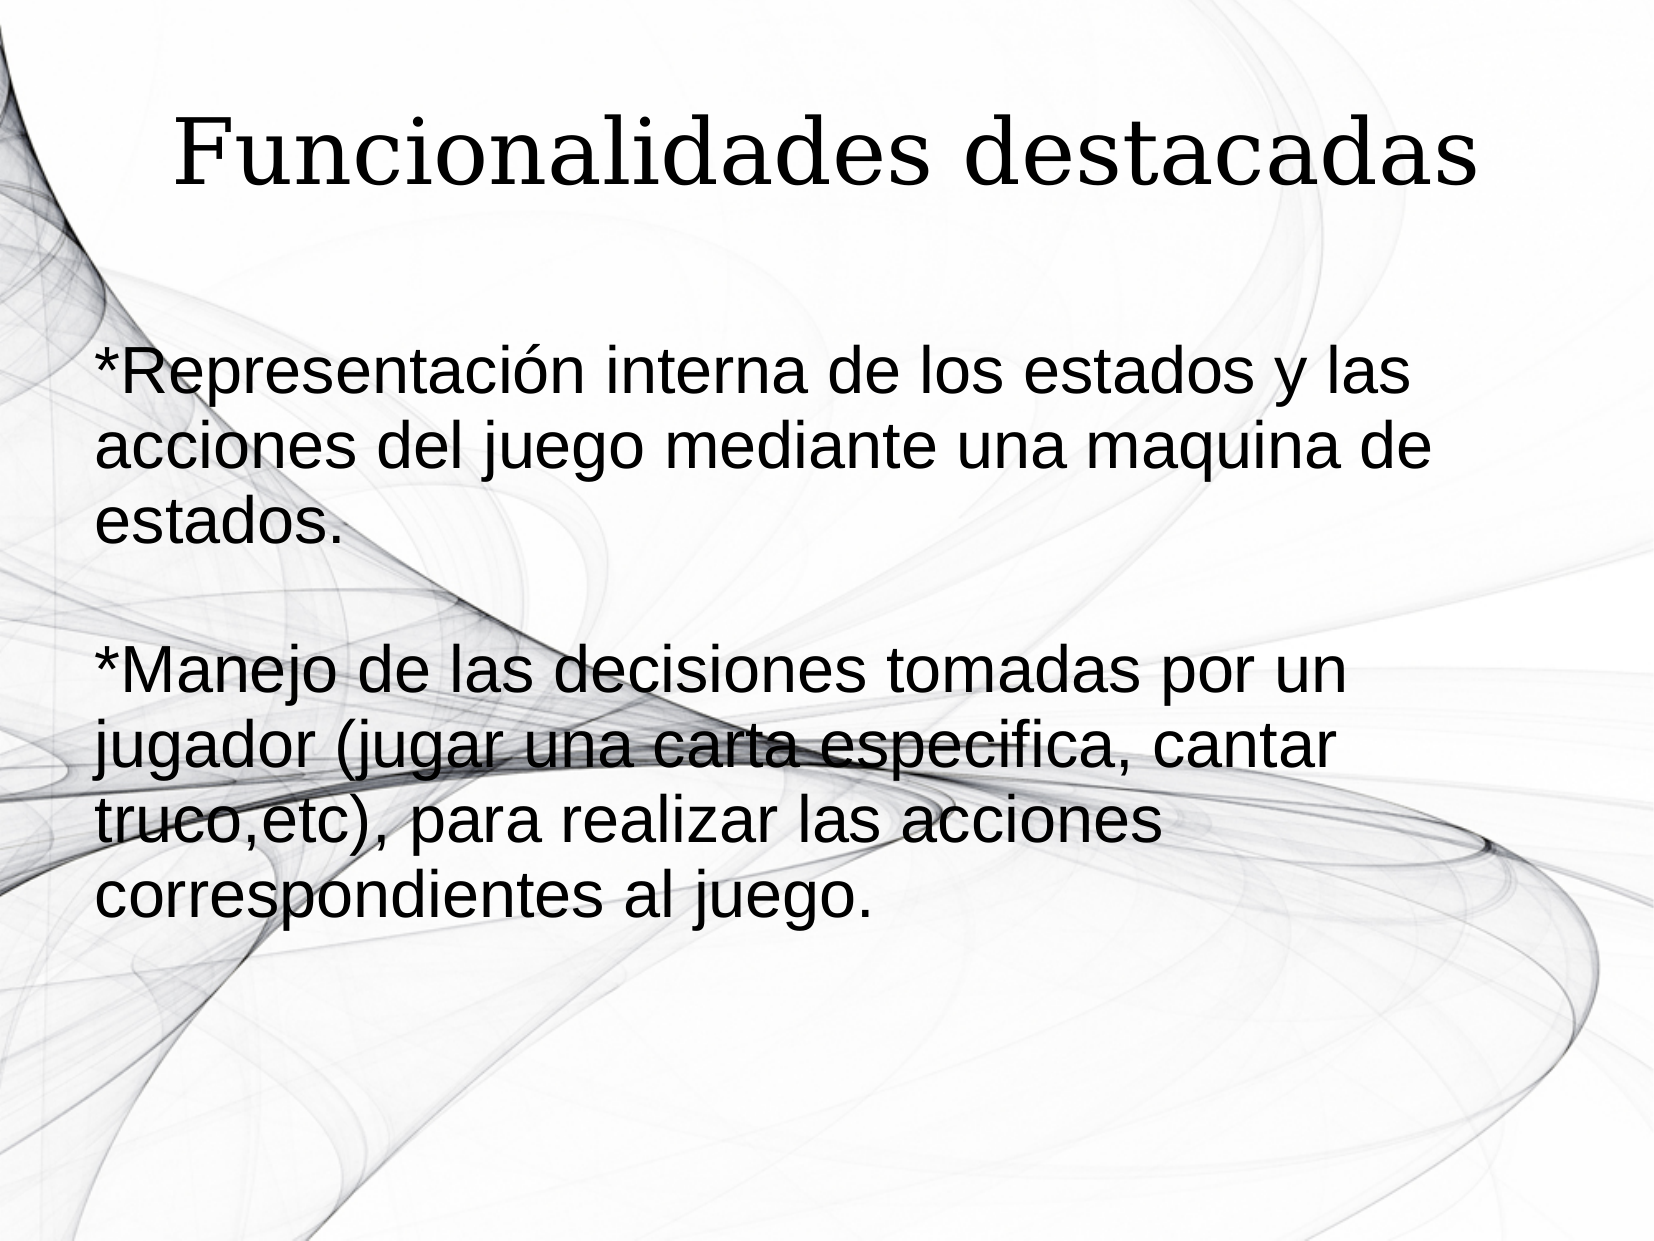

# Funcionalidades destacadas
*Representación interna de los estados y las acciones del juego mediante una maquina de estados.
*Manejo de las decisiones tomadas por un jugador (jugar una carta especifica, cantar truco,etc), para realizar las acciones correspondientes al juego.